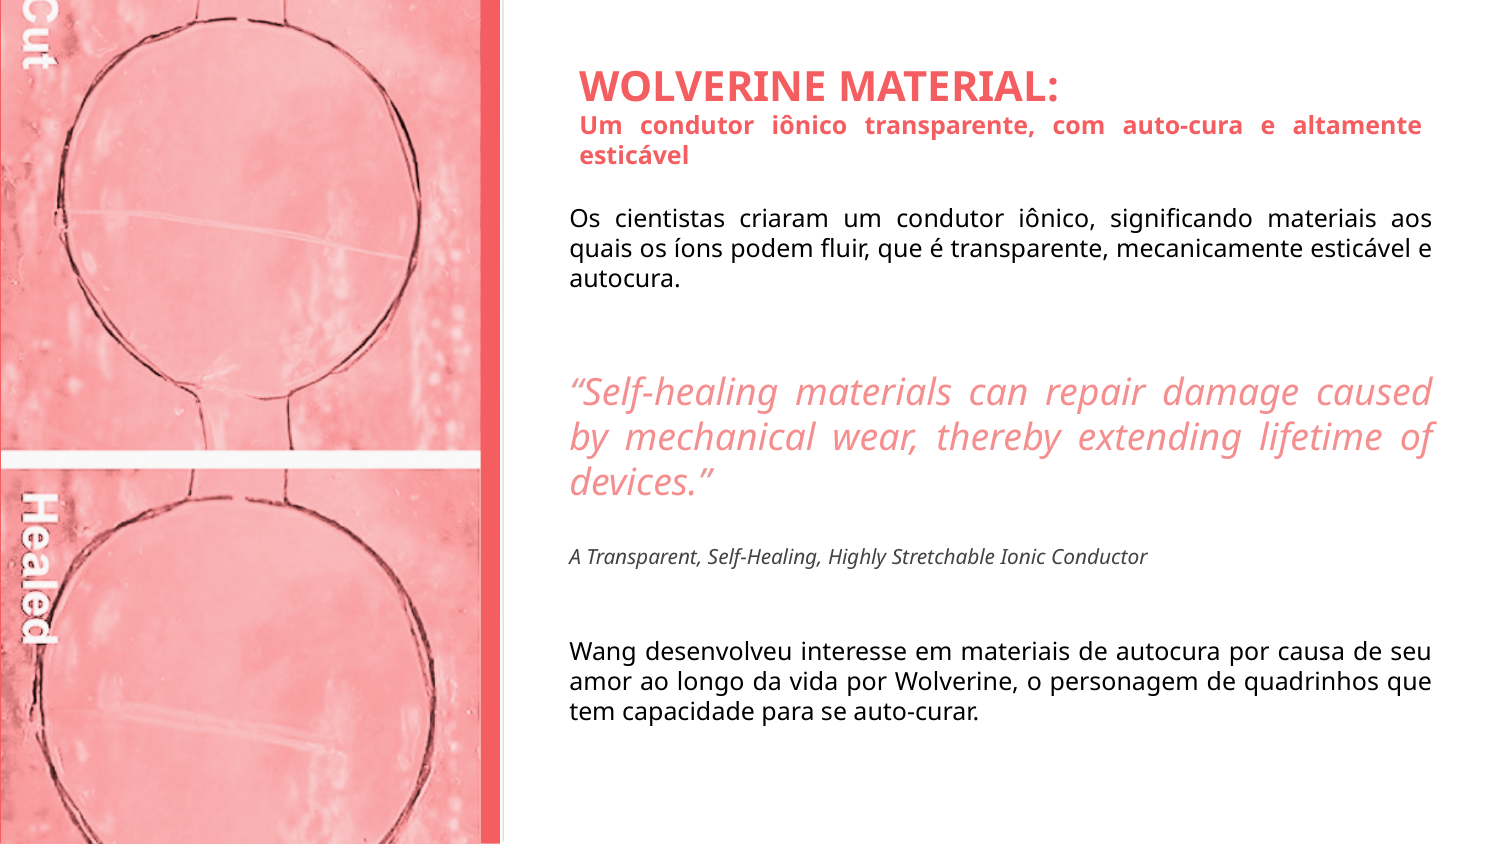

WOLVERINE MATERIAL:
Um condutor iônico transparente, com auto-cura e altamente esticável
#
Os cientistas criaram um condutor iônico, significando materiais aos quais os íons podem fluir, que é transparente, mecanicamente esticável e autocura.
“Self-healing materials can repair damage caused by mechanical wear, thereby extending lifetime of devices.”
A Transparent, Self-Healing, Highly Stretchable Ionic Conductor
Wang desenvolveu interesse em materiais de autocura por causa de seu amor ao longo da vida por Wolverine, o personagem de quadrinhos que tem capacidade para se auto-curar.